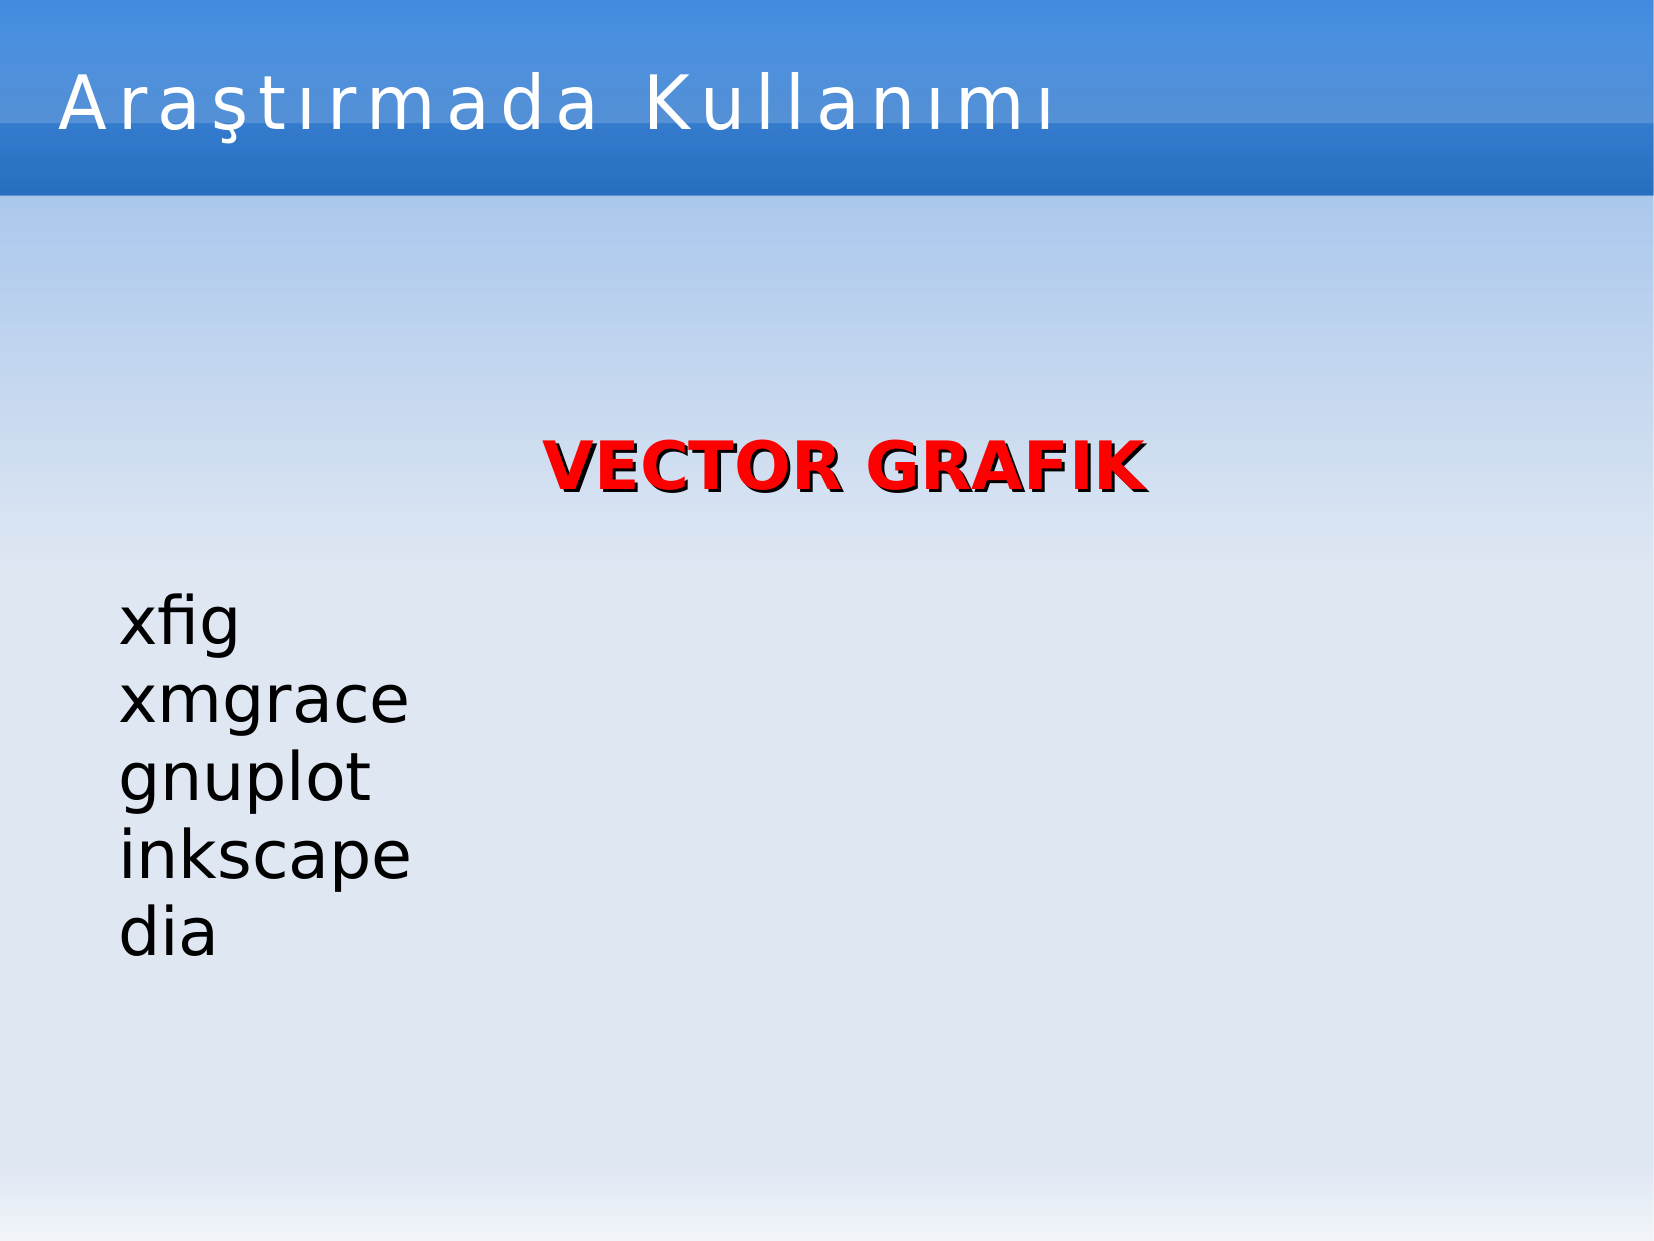

# Araştırmada Kullanımı
VECTOR GRAFIK
xfig
xmgrace
gnuplot
inkscape
dia